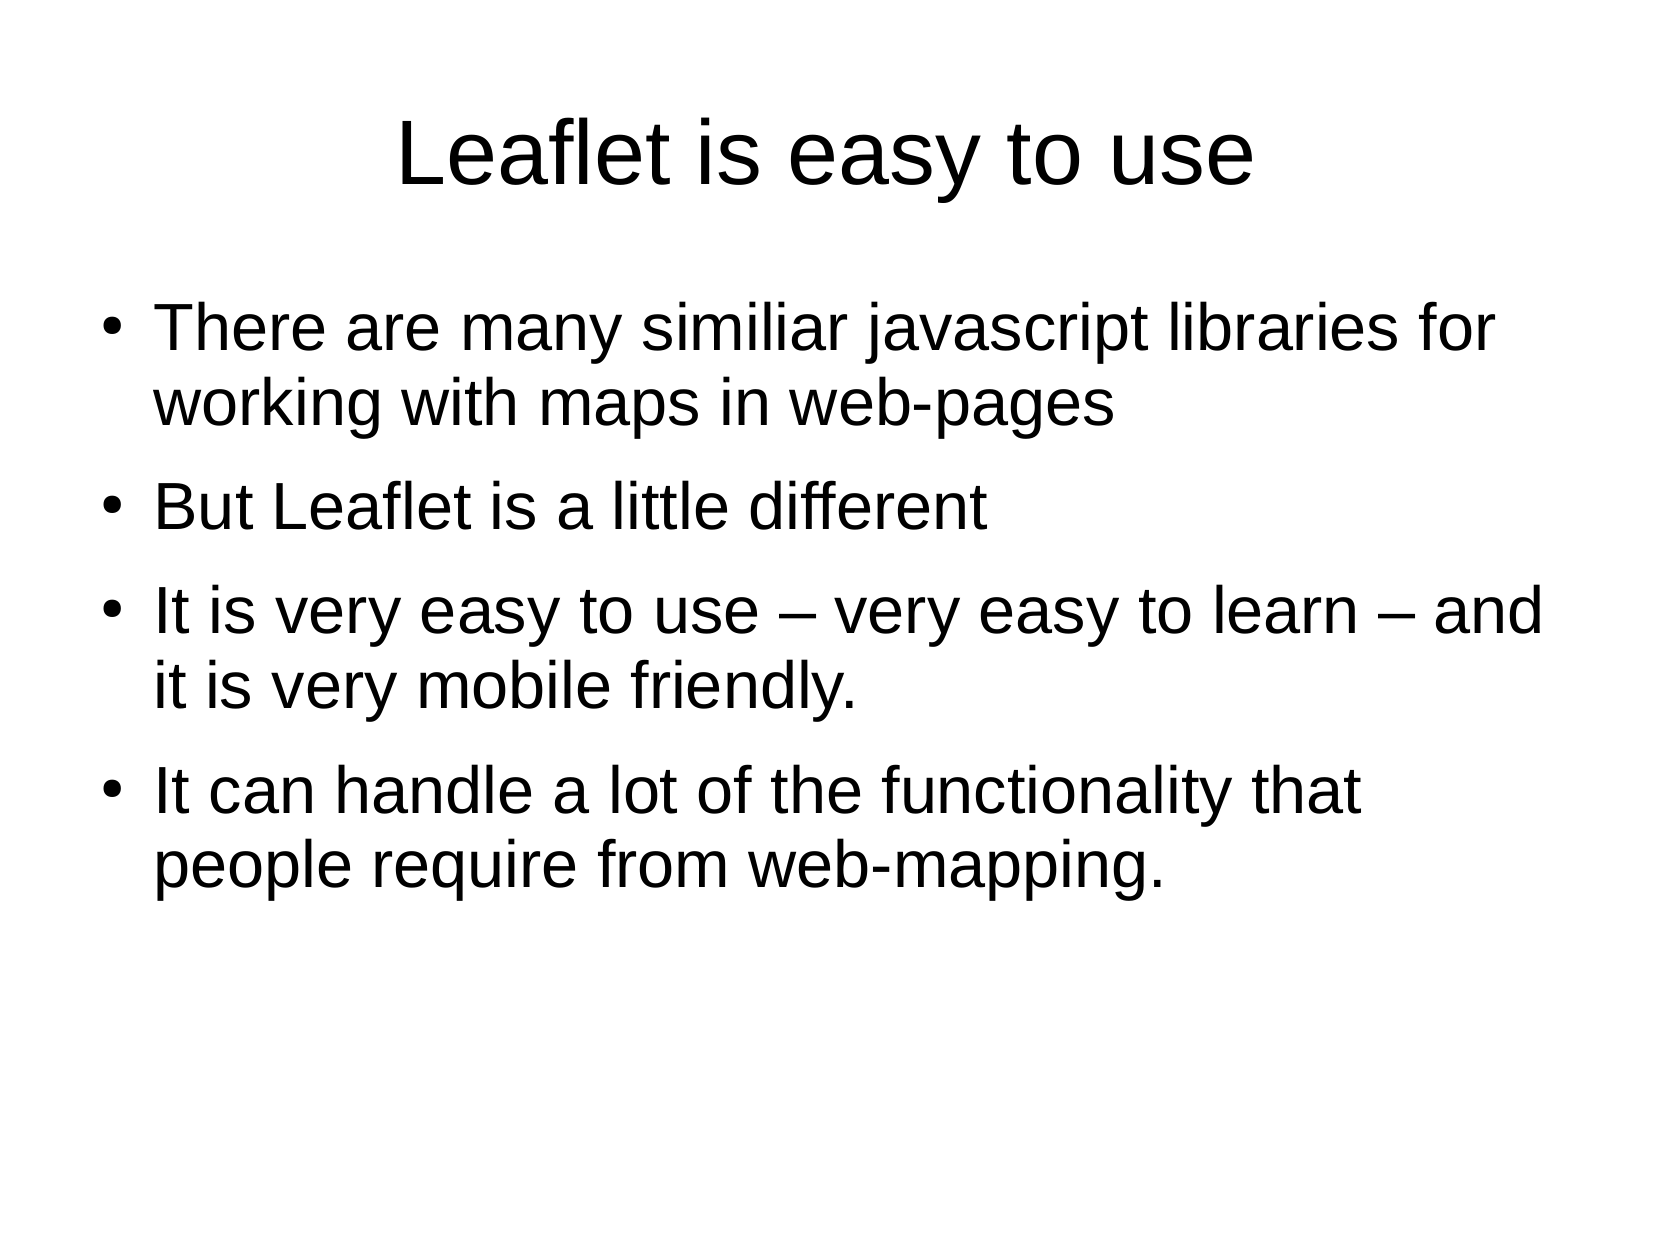

# Leaflet is easy to use
There are many similiar javascript libraries for working with maps in web-pages
But Leaflet is a little different
It is very easy to use – very easy to learn – and it is very mobile friendly.
It can handle a lot of the functionality that people require from web-mapping.